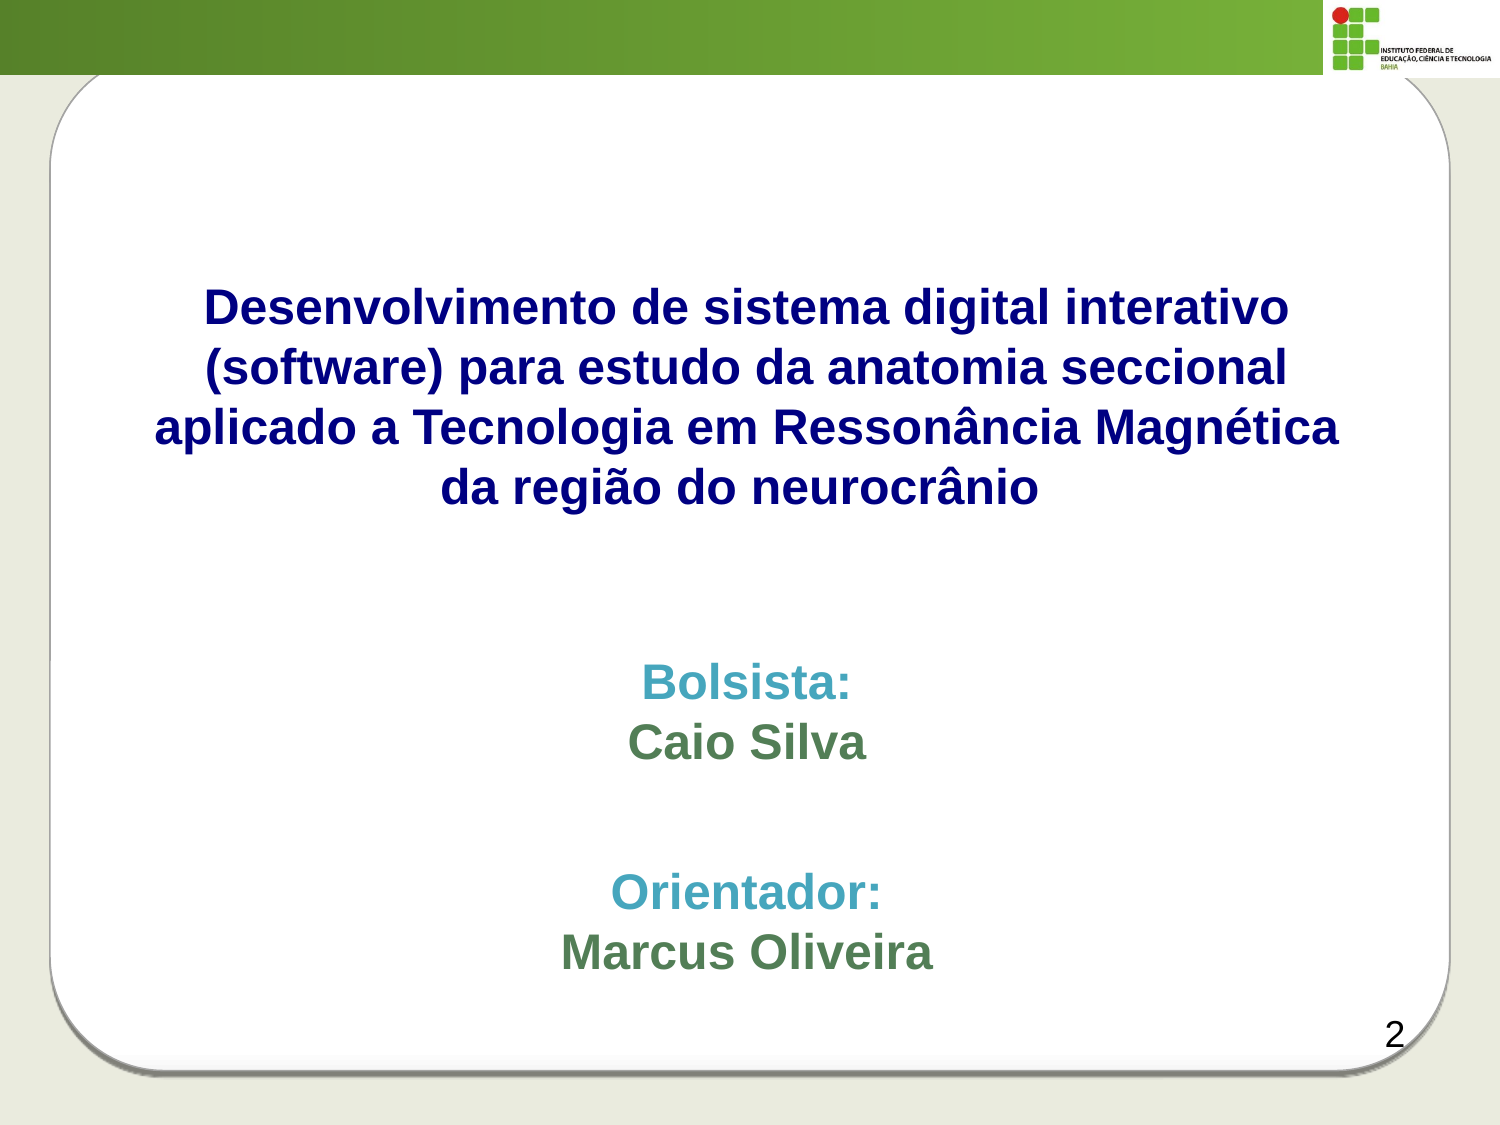

Desenvolvimento de sistema digital interativo (software) para estudo da anatomia seccional aplicado a Tecnologia em Ressonância Magnética da região do neurocrânio
Bolsista:
Caio Silva
Orientador:
Marcus Oliveira